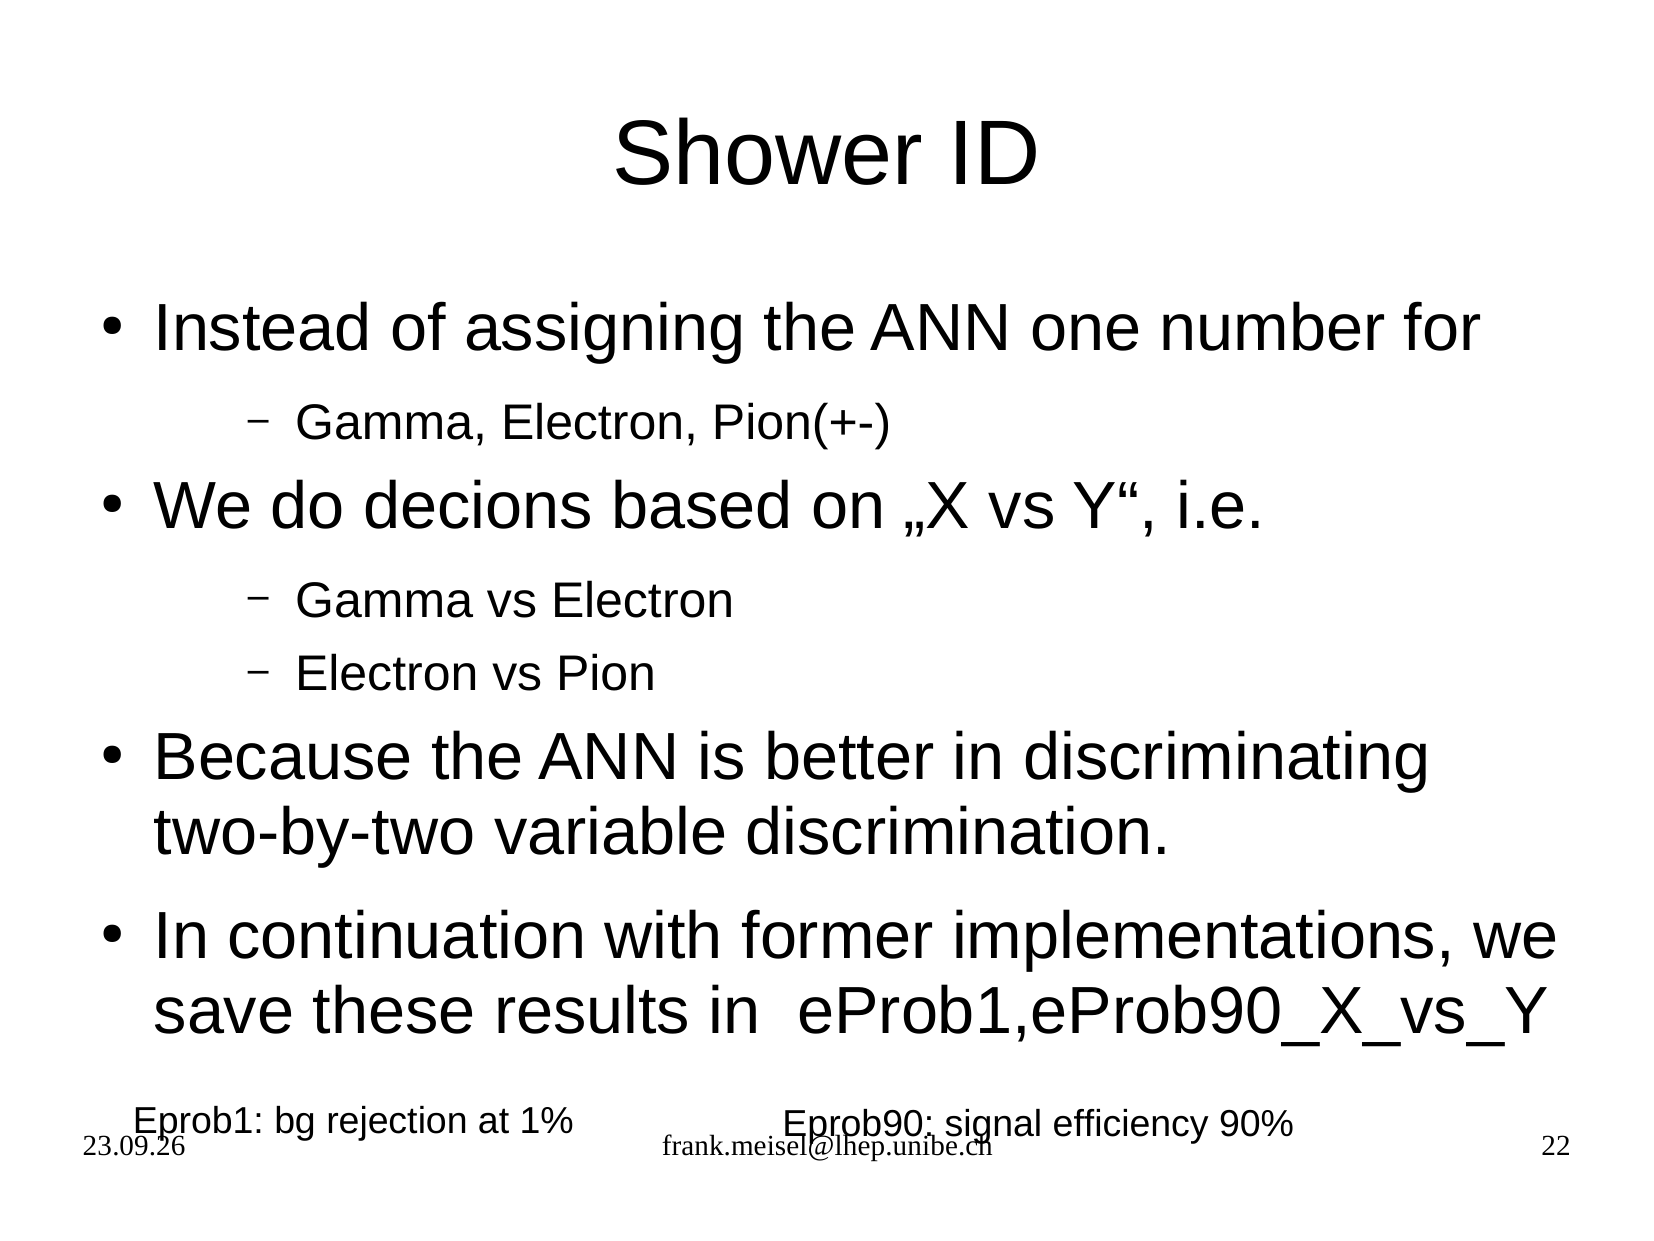

# Shower ID
Instead of assigning the ANN one number for
Gamma, Electron, Pion(+-)
We do decions based on „X vs Y“, i.e.
Gamma vs Electron
Electron vs Pion
Because the ANN is better in discriminating two-by-two variable discrimination.
In continuation with former implementations, we save these results in eProb1,eProb90_X_vs_Y
Eprob1: bg rejection at 1%
Eprob90: signal efficiency 90%
frank.meisel@lhep.unibe.ch
22